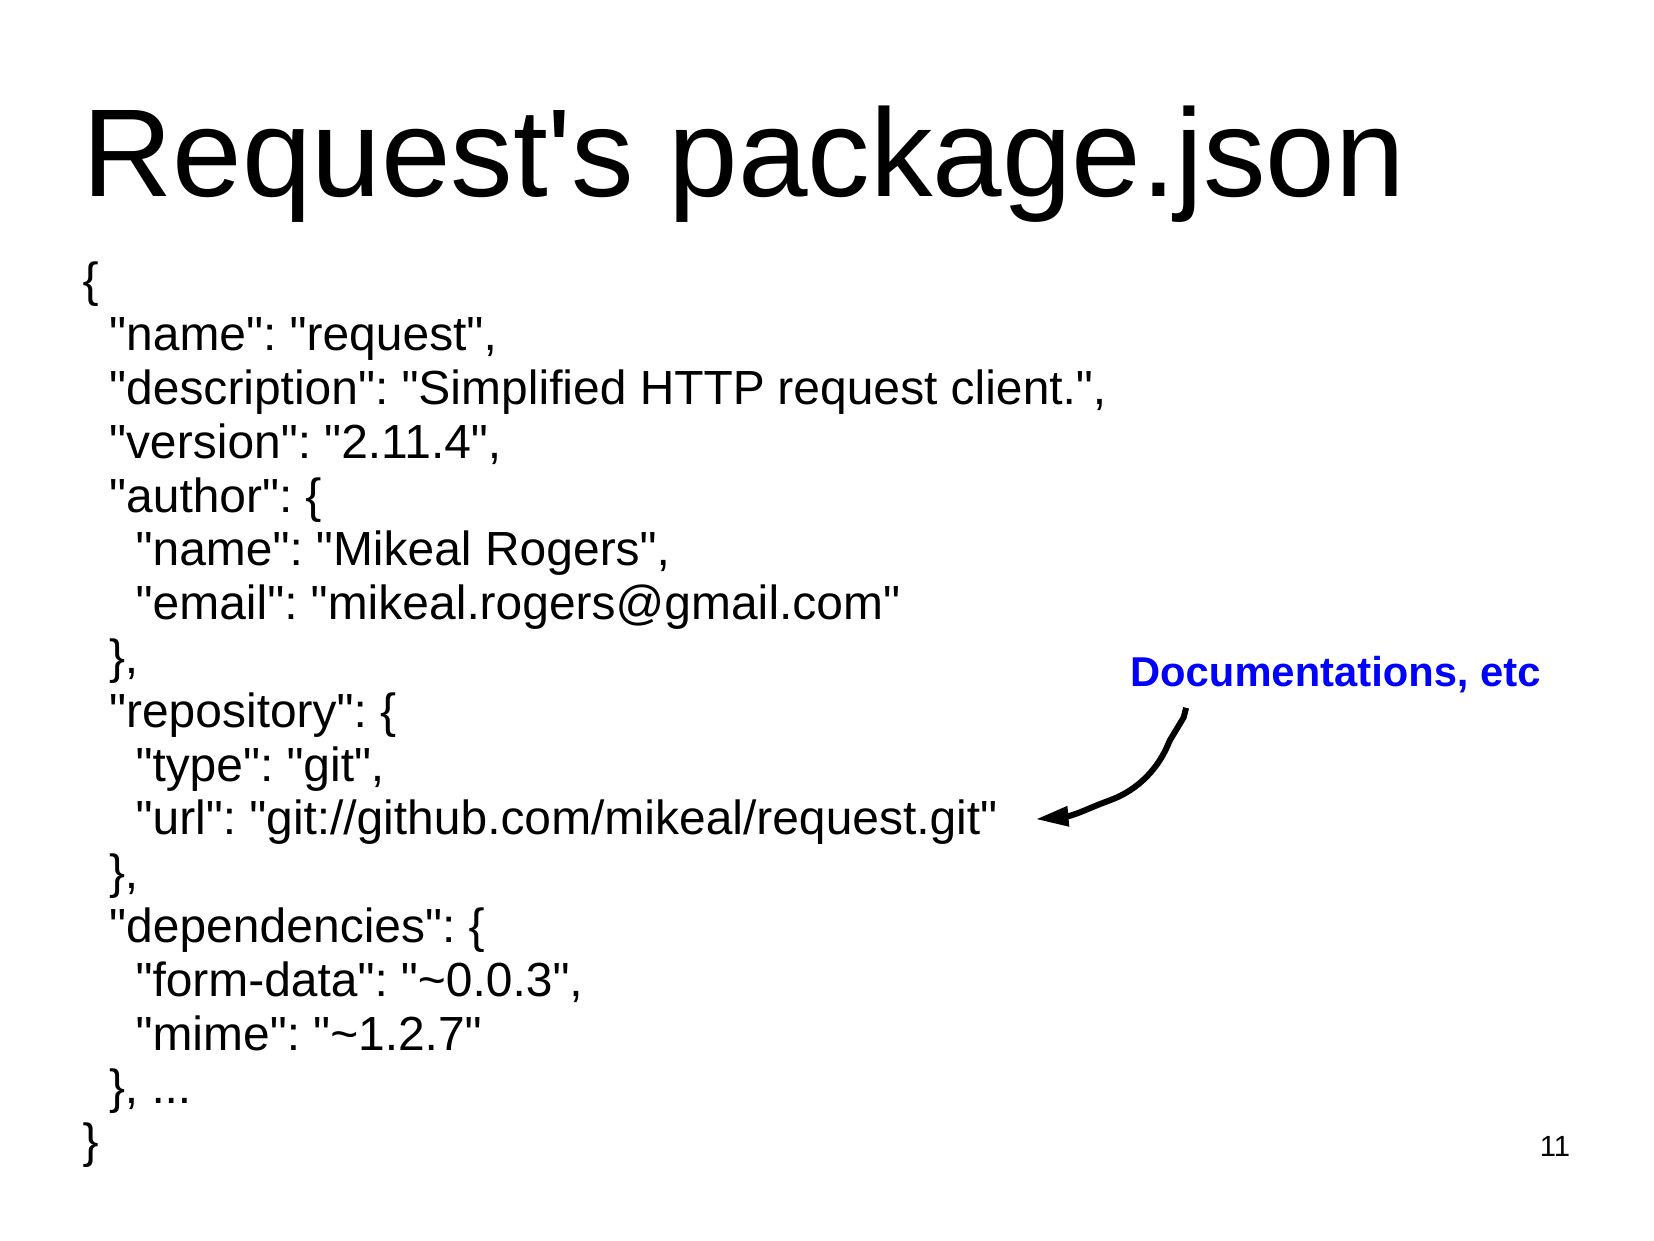

# Request's package.json
{
 "name": "request",
 "description": "Simplified HTTP request client.",
 "version": "2.11.4",
 "author": {
 "name": "Mikeal Rogers",
 "email": "mikeal.rogers@gmail.com"
 },
 "repository": {
 "type": "git",
 "url": "git://github.com/mikeal/request.git"
 },
 "dependencies": {
 "form-data": "~0.0.3",
 "mime": "~1.2.7"
 }, ...
}
Documentations, etc
11